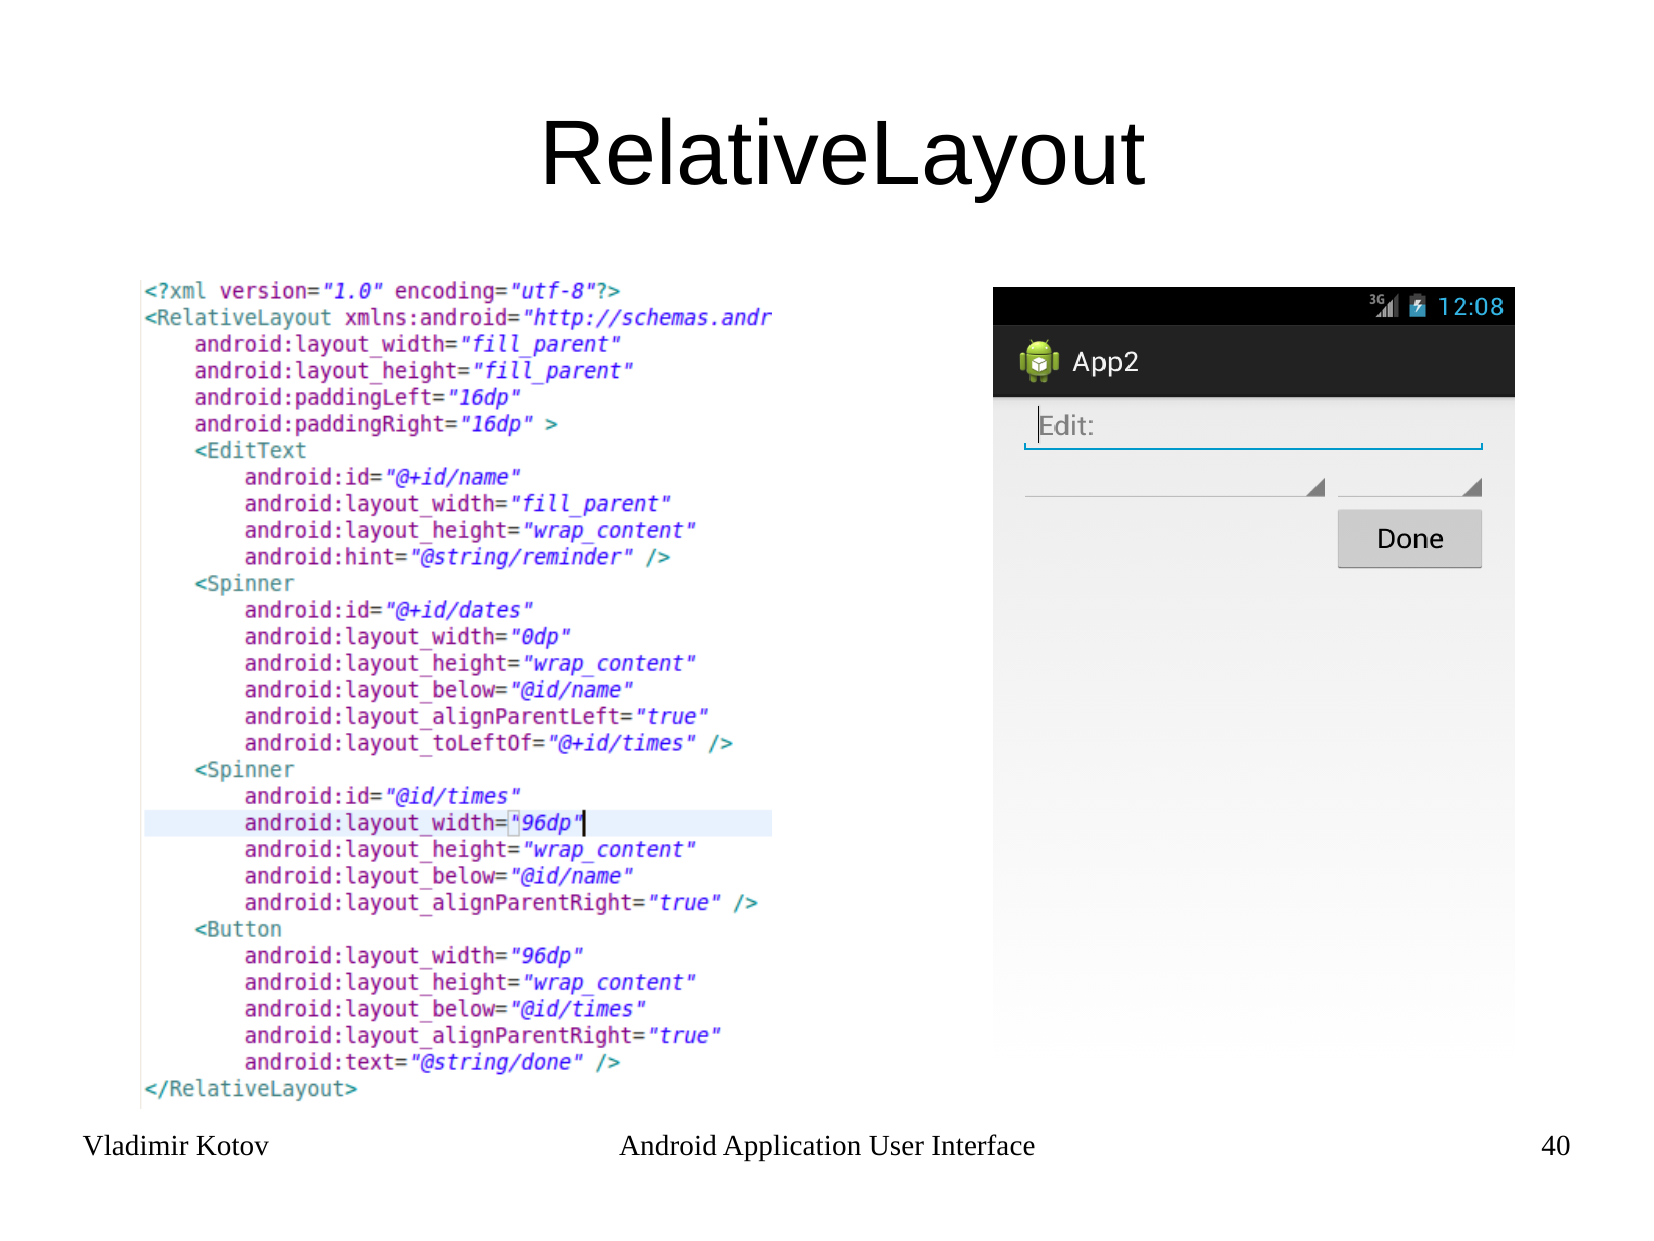

# RelativeLayout
Vladimir Kotov
Android Application User Interface
40